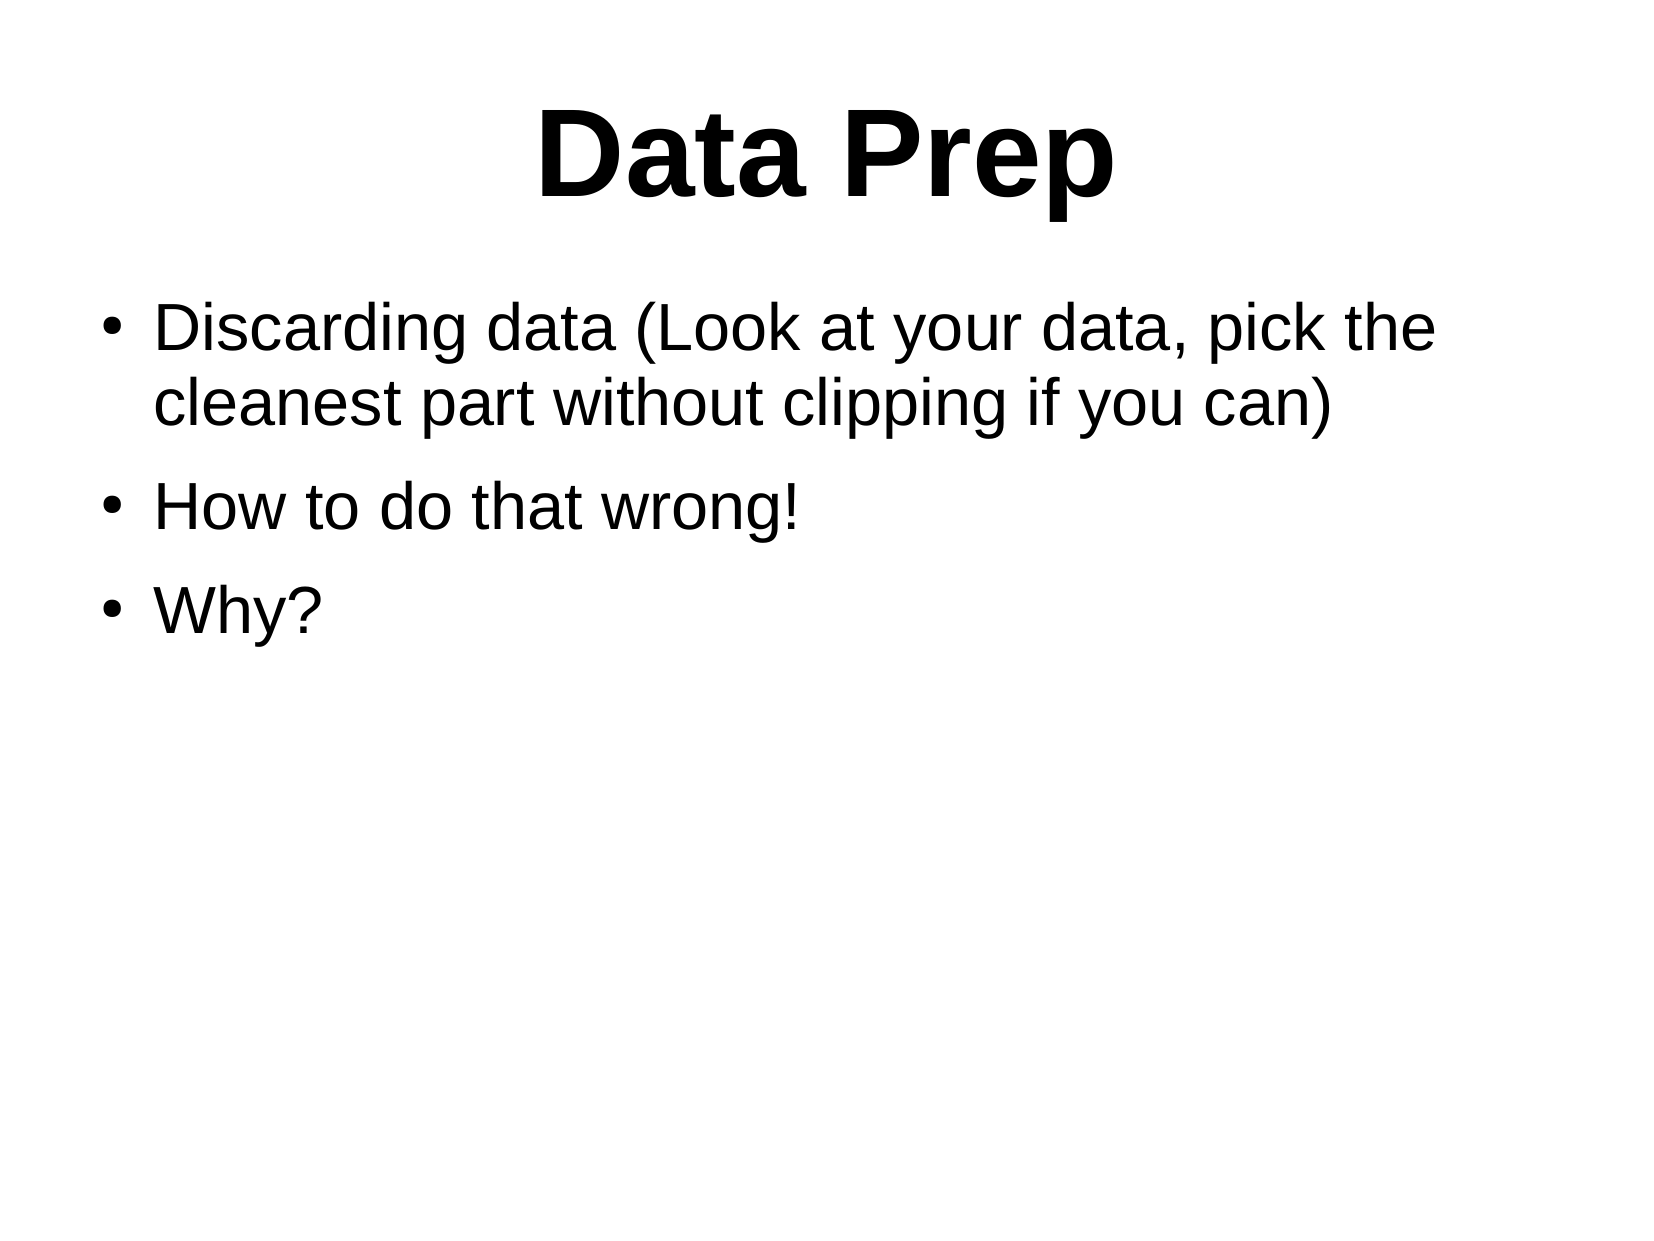

# Data Prep
Discarding data (Look at your data, pick the cleanest part without clipping if you can)
How to do that wrong!
Why?